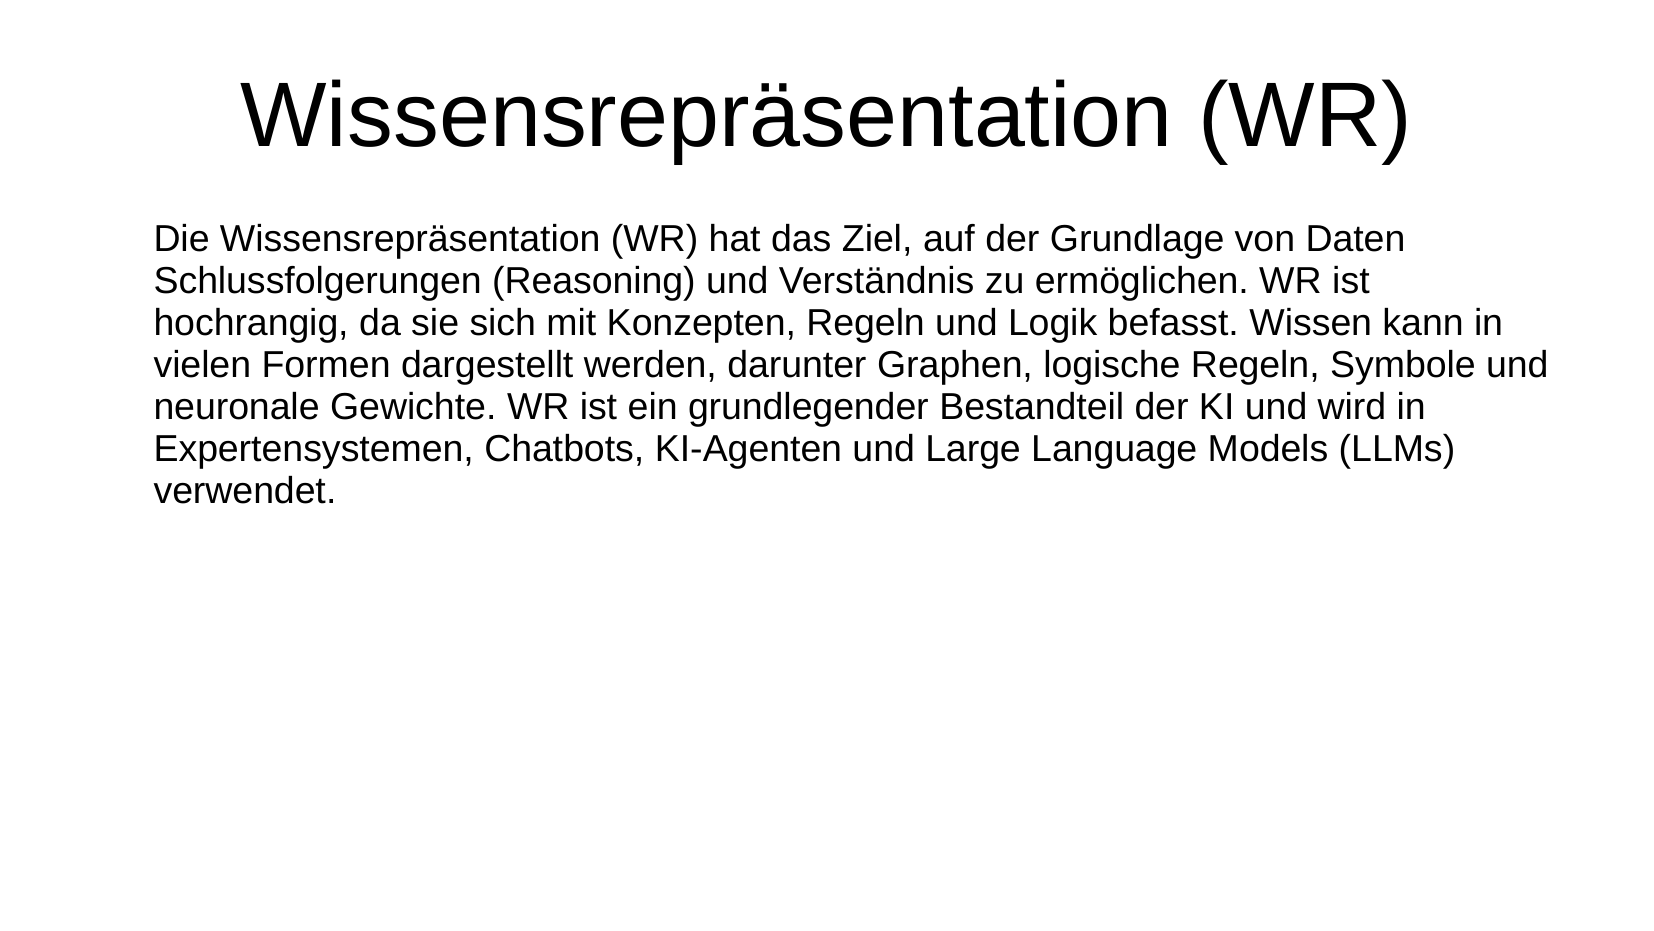

# Wissensrepräsentation (WR)
Die Wissensrepräsentation (WR) hat das Ziel, auf der Grundlage von Daten Schlussfolgerungen (Reasoning) und Verständnis zu ermöglichen. WR ist hochrangig, da sie sich mit Konzepten, Regeln und Logik befasst. Wissen kann in vielen Formen dargestellt werden, darunter Graphen, logische Regeln, Symbole und neuronale Gewichte. WR ist ein grundlegender Bestandteil der KI und wird in Expertensystemen, Chatbots, KI-Agenten und Large Language Models (LLMs) verwendet.